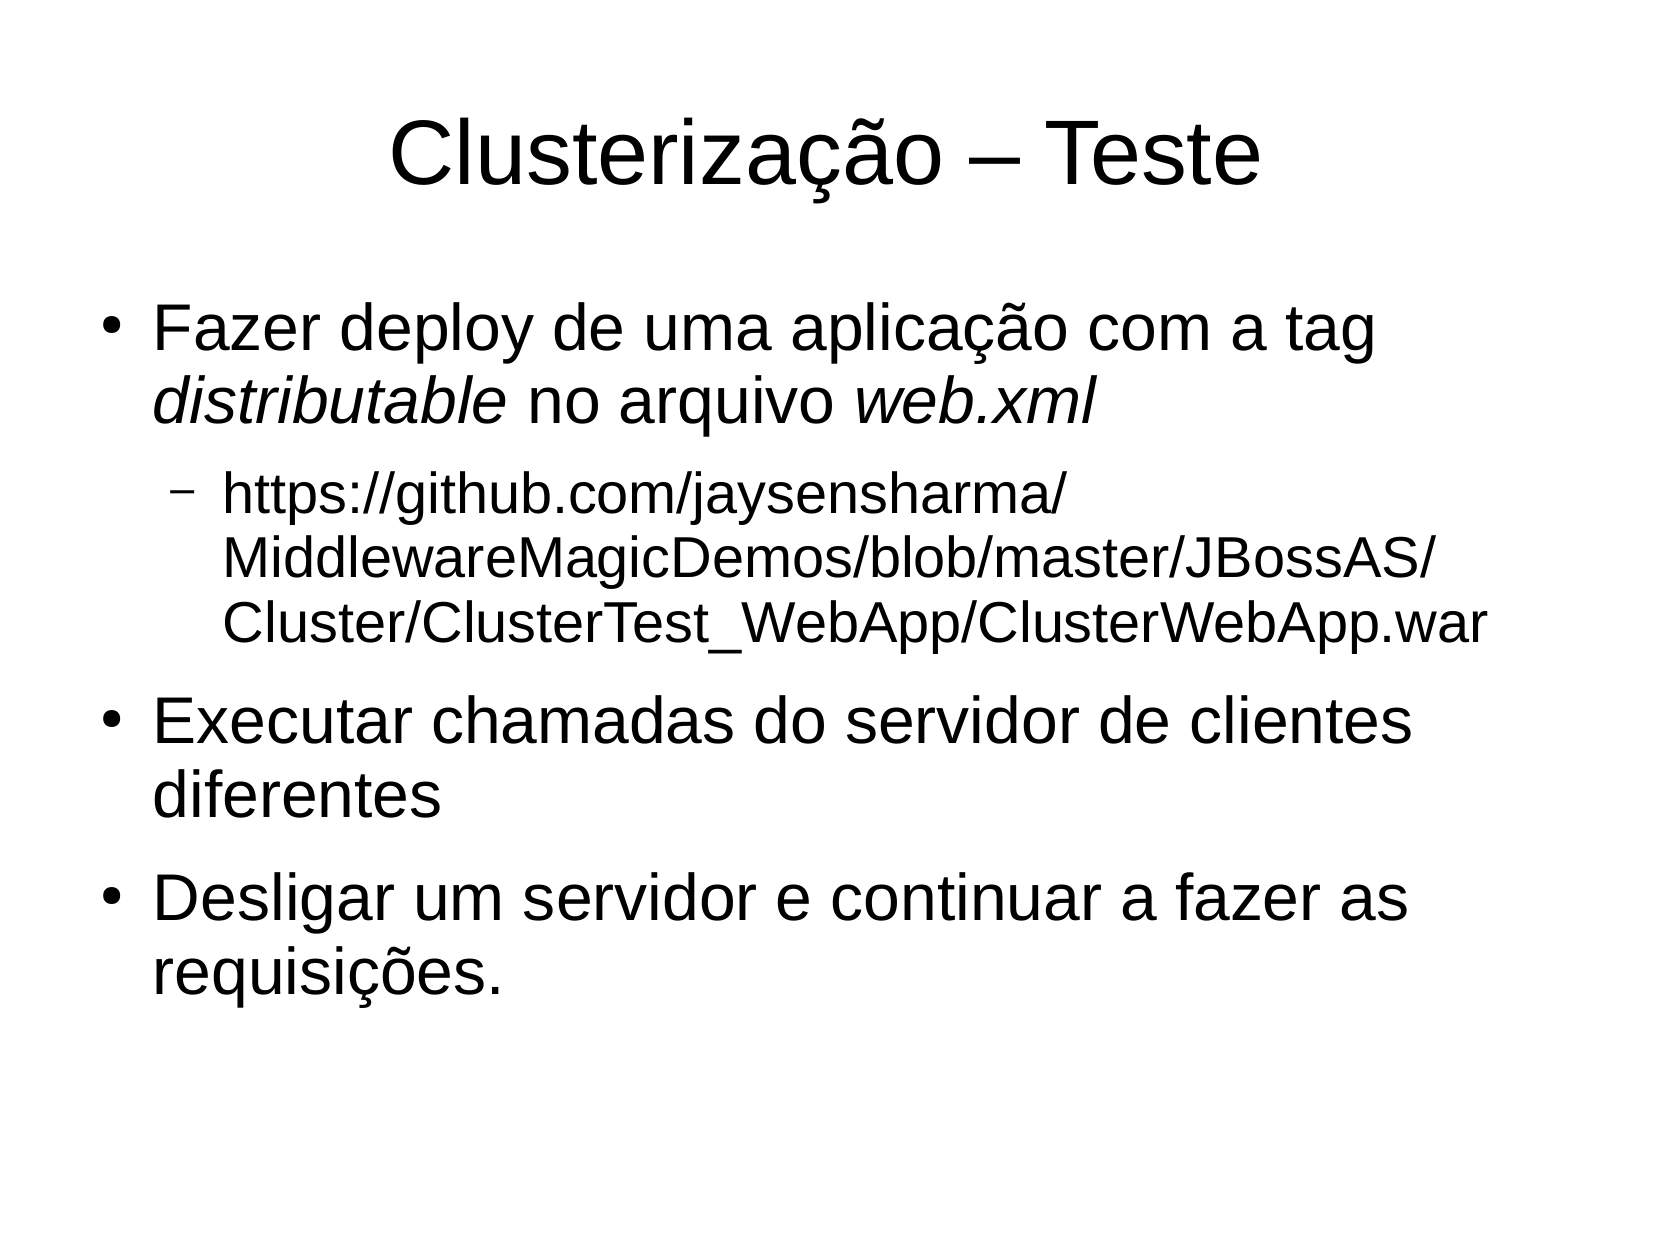

# Clusterização – Teste
Fazer deploy de uma aplicação com a tag distributable no arquivo web.xml
https://github.com/jaysensharma/MiddlewareMagicDemos/blob/master/JBossAS/Cluster/ClusterTest_WebApp/ClusterWebApp.war
Executar chamadas do servidor de clientes diferentes
Desligar um servidor e continuar a fazer as requisições.